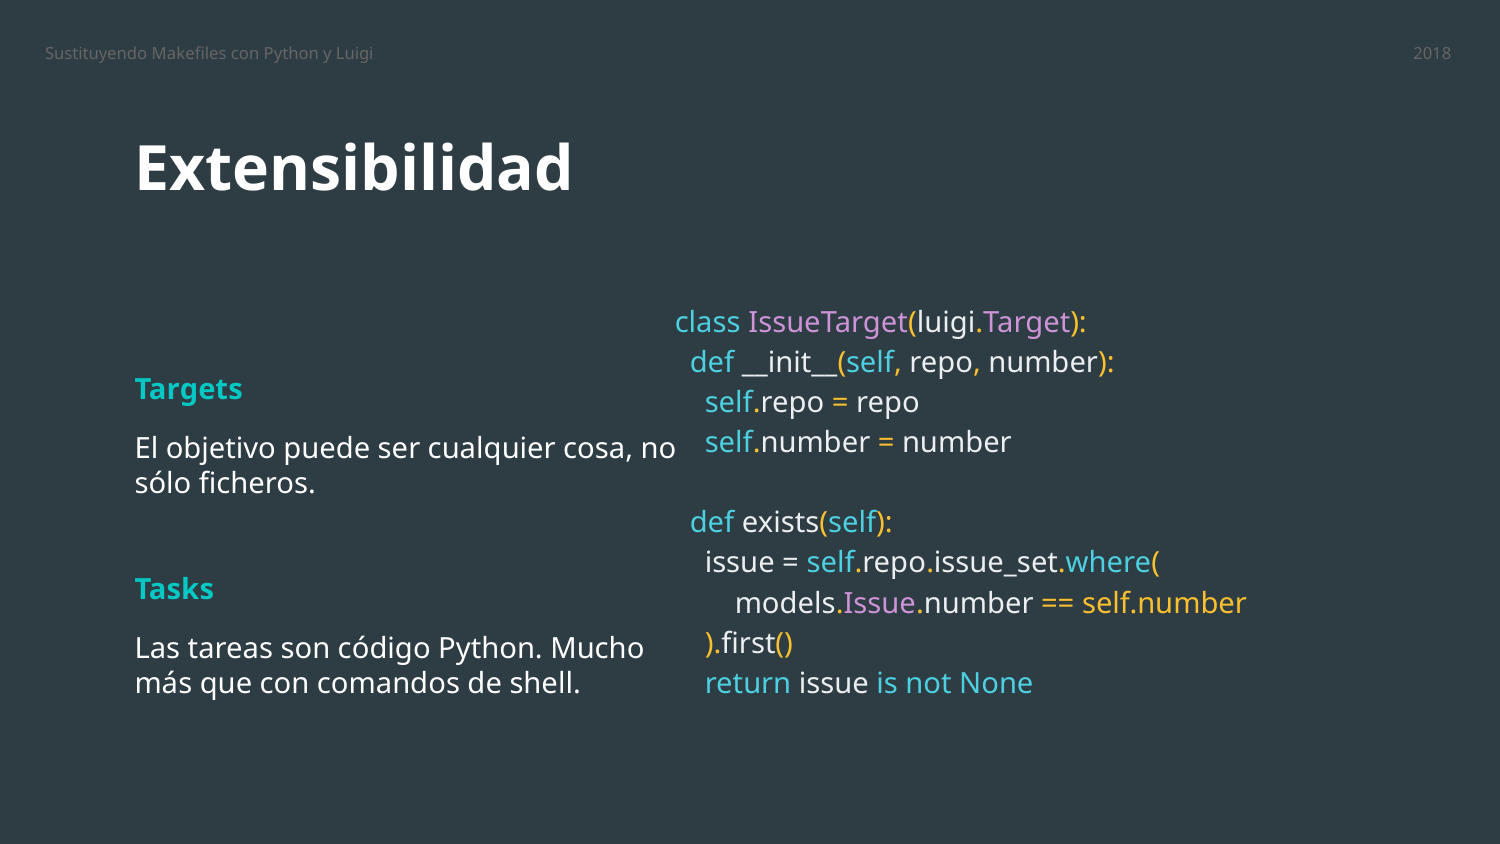

# Extensibilidad
class IssueTarget(luigi.Target):
 def __init__(self, repo, number):
 self.repo = repo
 self.number = number
 def exists(self):
 issue = self.repo.issue_set.where(
 models.Issue.number == self.number
 ).first()
 return issue is not None
Targets
El objetivo puede ser cualquier cosa, no sólo ficheros.
Tasks
Las tareas son código Python. Mucho más que con comandos de shell.